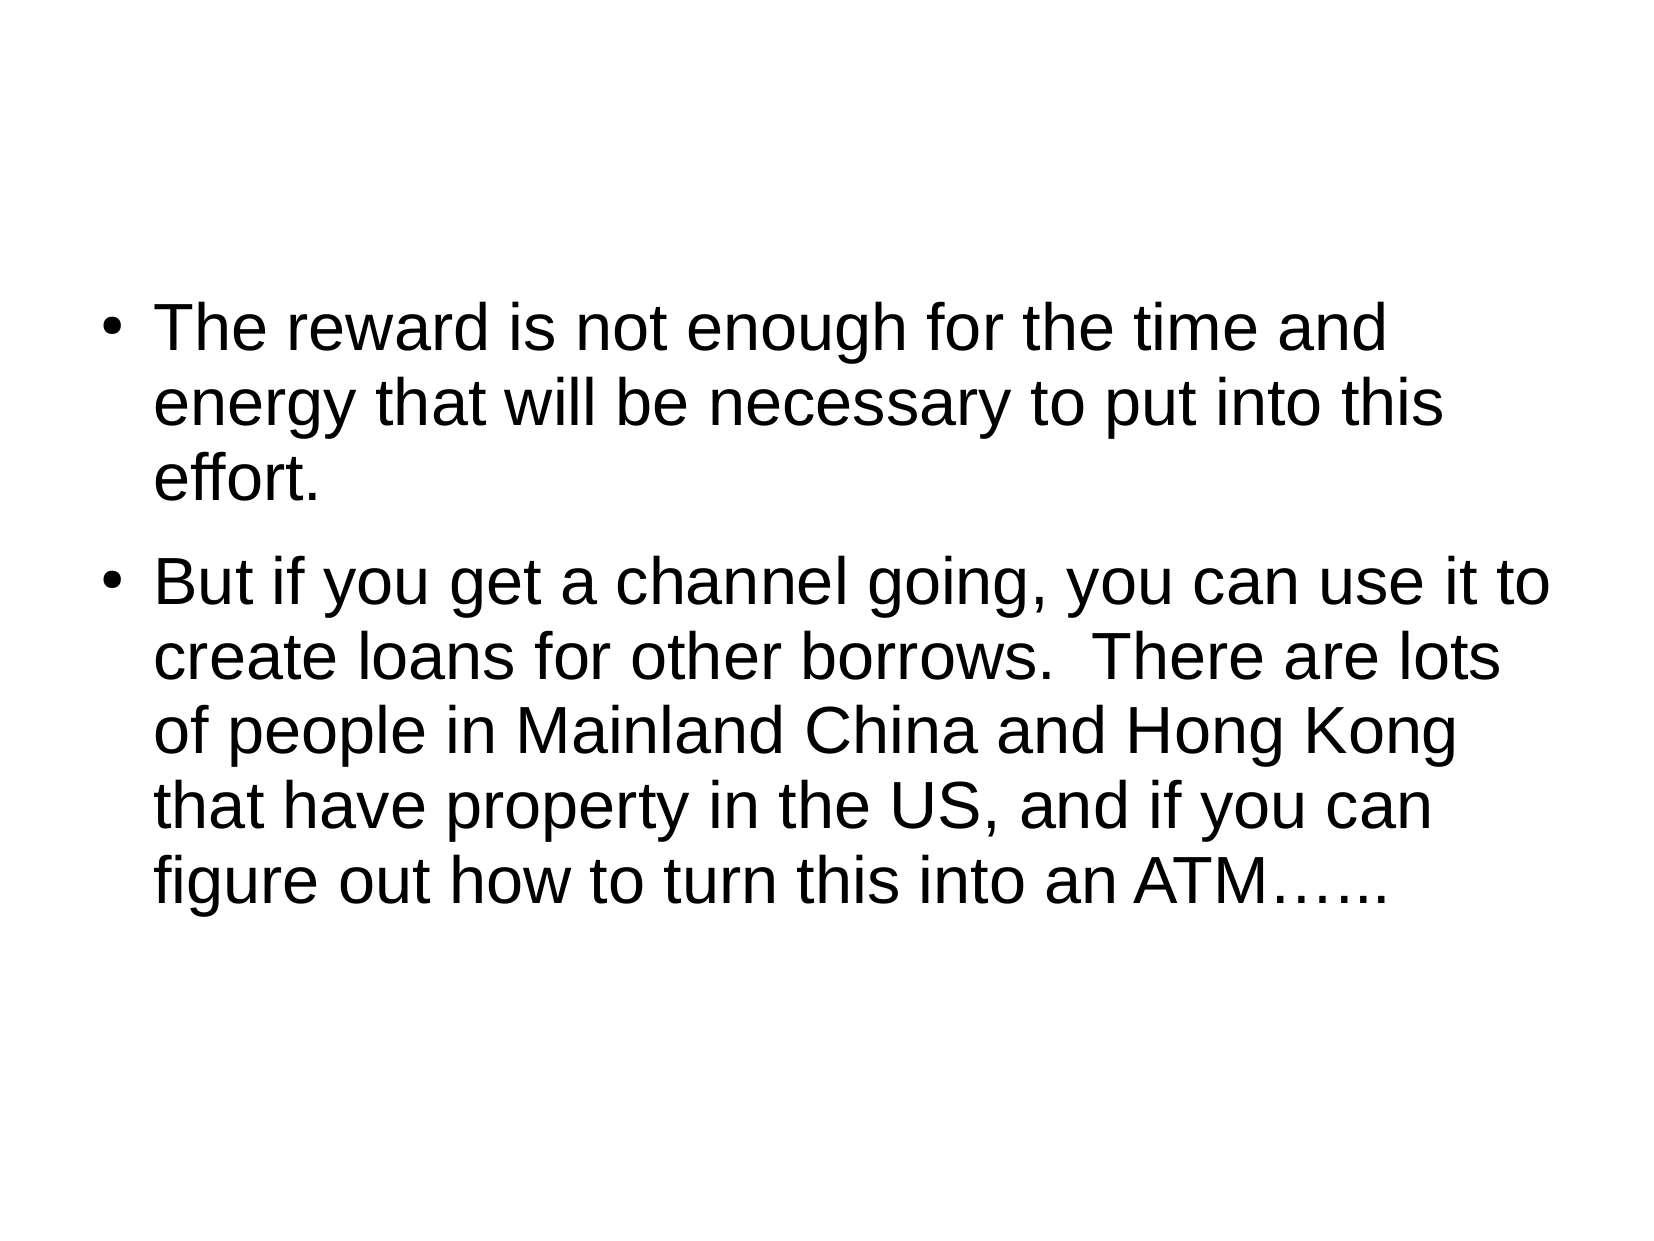

#
The reward is not enough for the time and energy that will be necessary to put into this effort.
But if you get a channel going, you can use it to create loans for other borrows. There are lots of people in Mainland China and Hong Kong that have property in the US, and if you can figure out how to turn this into an ATM…...